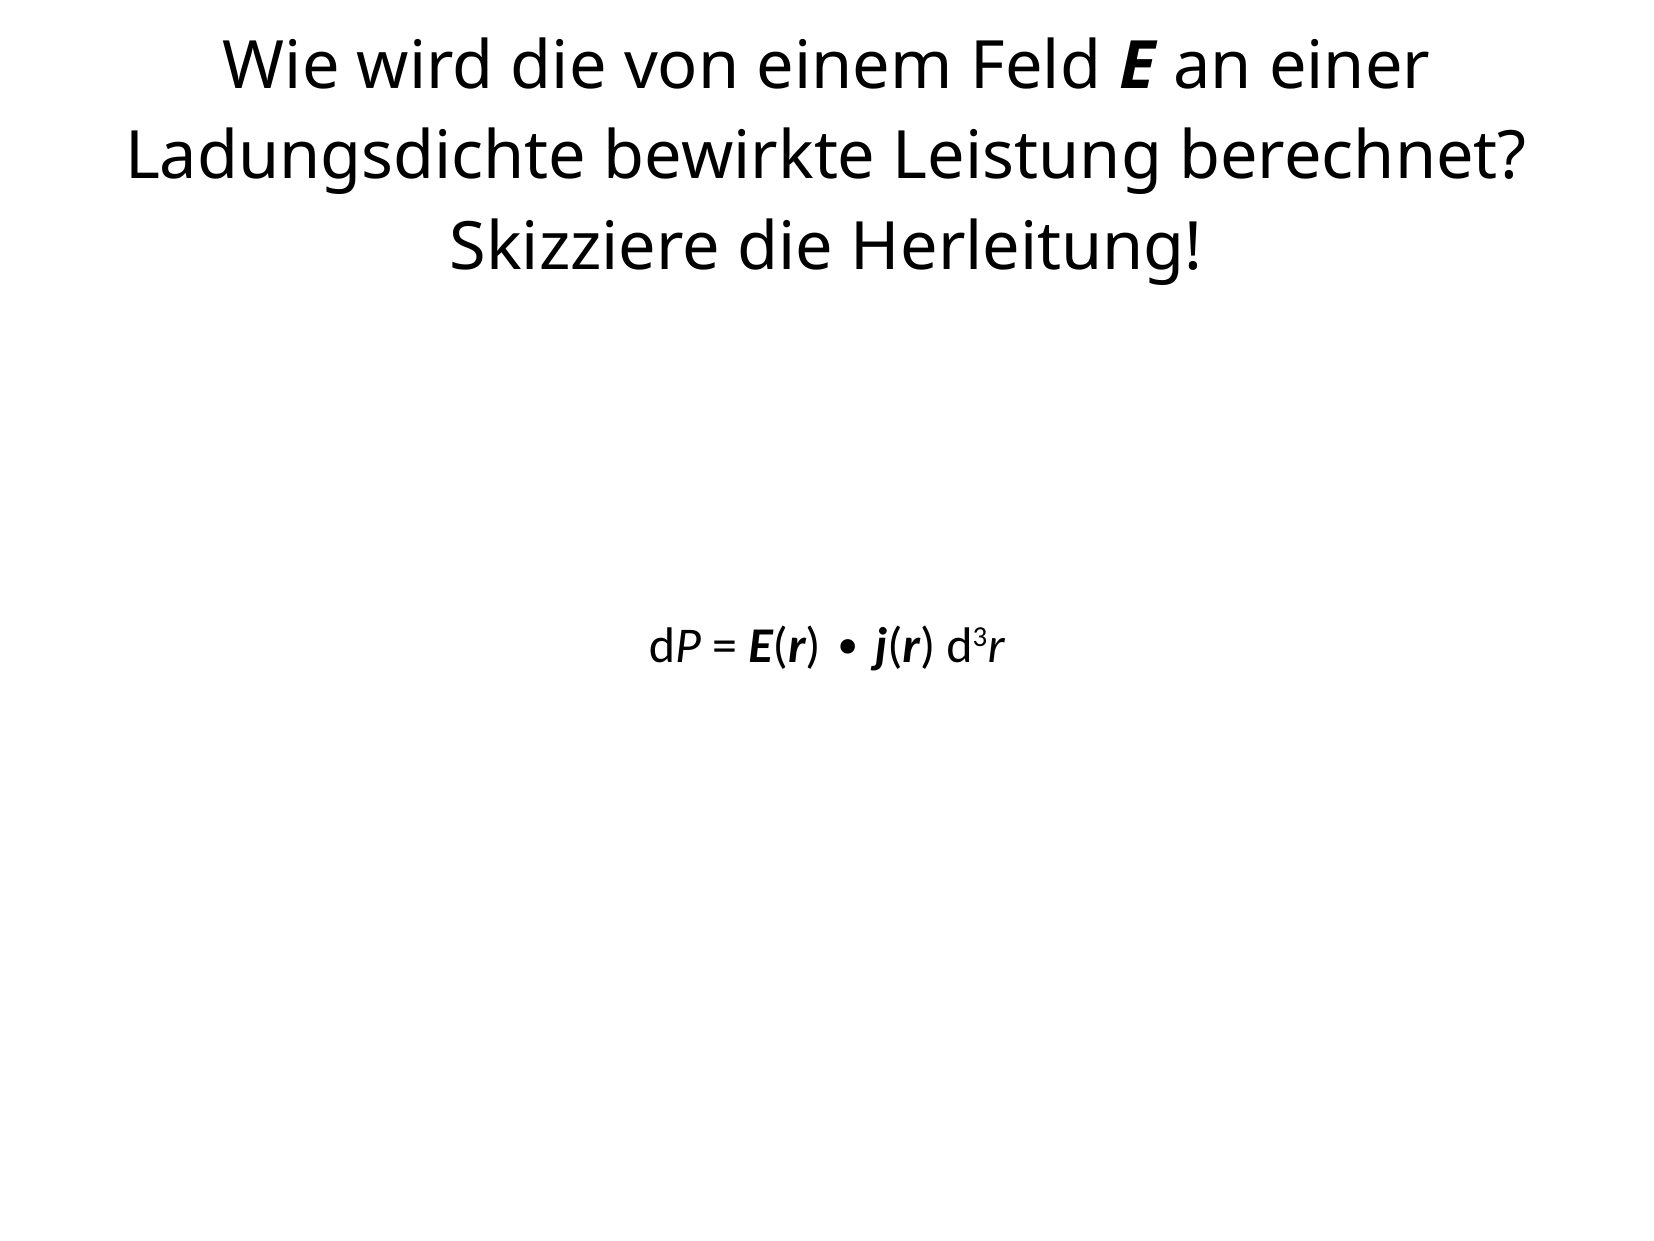

# Wie wird die von einem Feld E an einer Ladungsdichte bewirkte Leistung berechnet? Skizziere die Herleitung!
dP = E(r) ∙ j(r) d3r